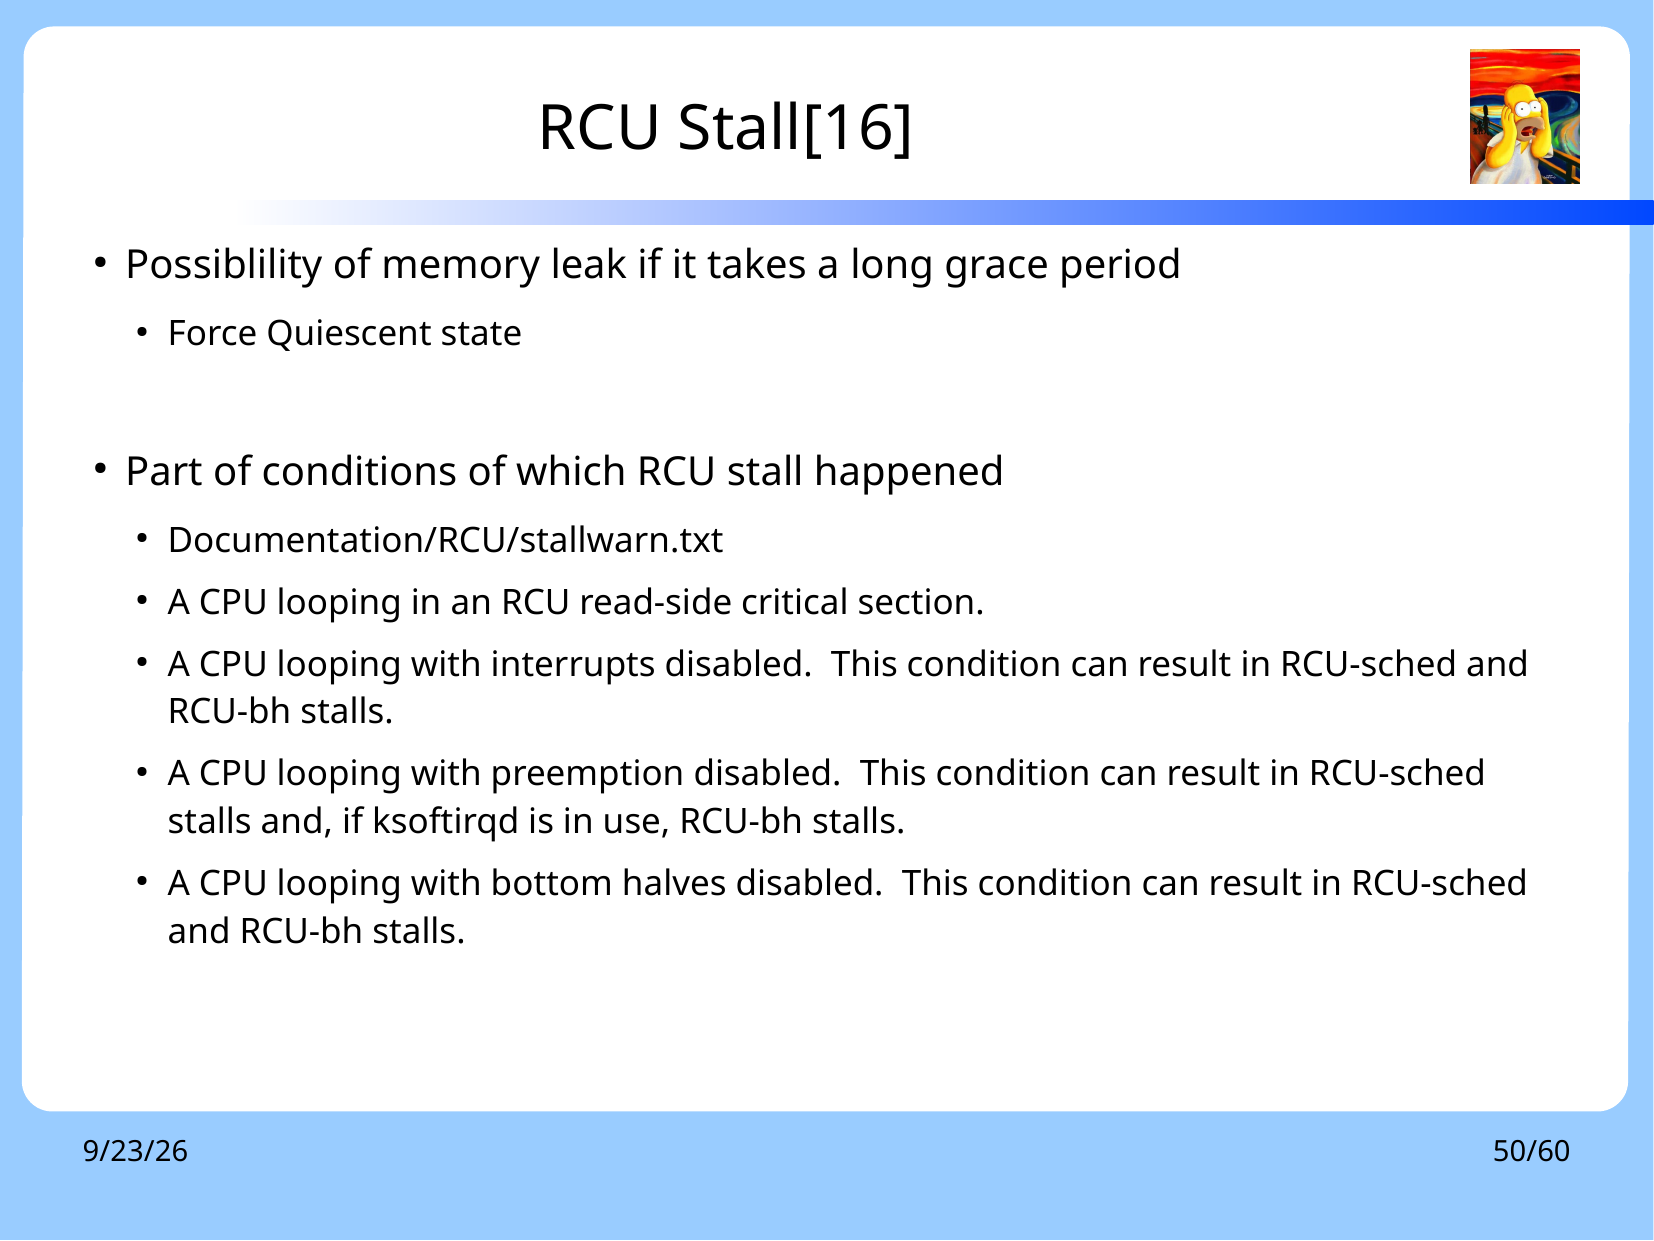

# RCU Stall[16]
Possiblility of memory leak if it takes a long grace period
Force Quiescent state
Part of conditions of which RCU stall happened
Documentation/RCU/stallwarn.txt
A CPU looping in an RCU read-side critical section.
A CPU looping with interrupts disabled. This condition can result in RCU-sched and RCU-bh stalls.
A CPU looping with preemption disabled. This condition can result in RCU-sched stalls and, if ksoftirqd is in use, RCU-bh stalls.
A CPU looping with bottom halves disabled. This condition can result in RCU-sched and RCU-bh stalls.
50